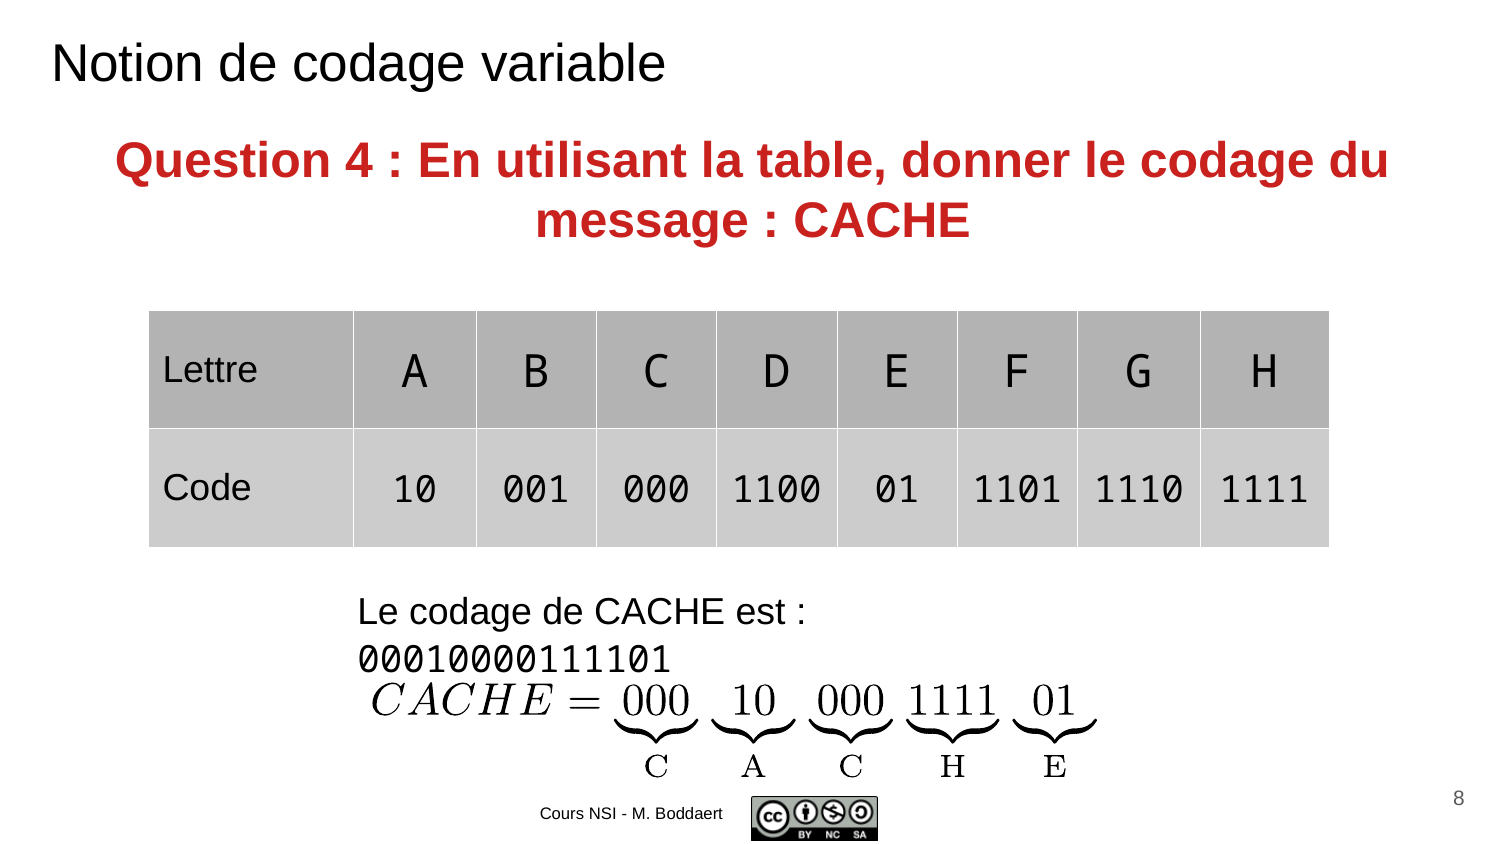

# Notion de codage variable
Question 4 : En utilisant la table, donner le codage du message : CACHE
| Lettre | A | B | C | D | E | F | G | H |
| --- | --- | --- | --- | --- | --- | --- | --- | --- |
| Code | 10 | 001 | 000 | 1100 | 01 | 1101 | 1110 | 1111 |
Le codage de CACHE est : 00010000111101